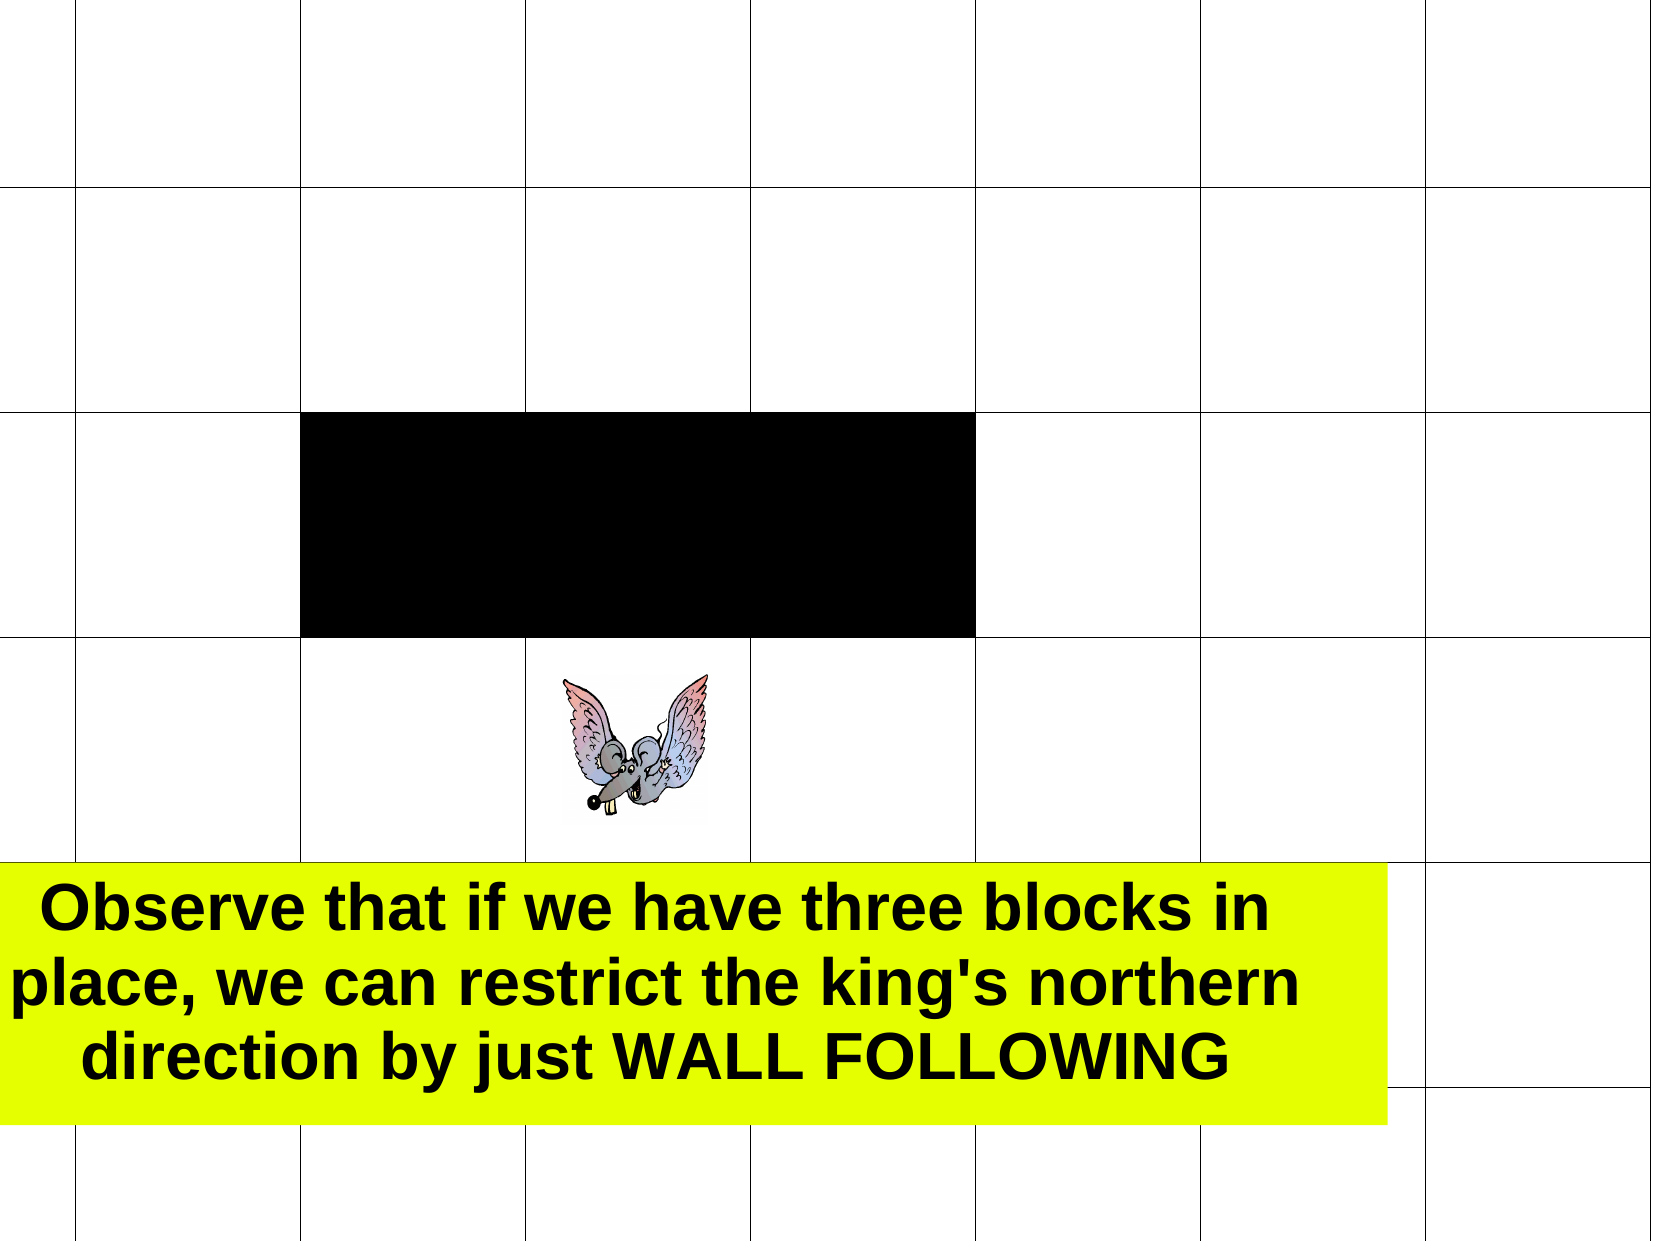

Observe that if we have three blocks in place, we can restrict the king's northern direction by just WALL FOLLOWING